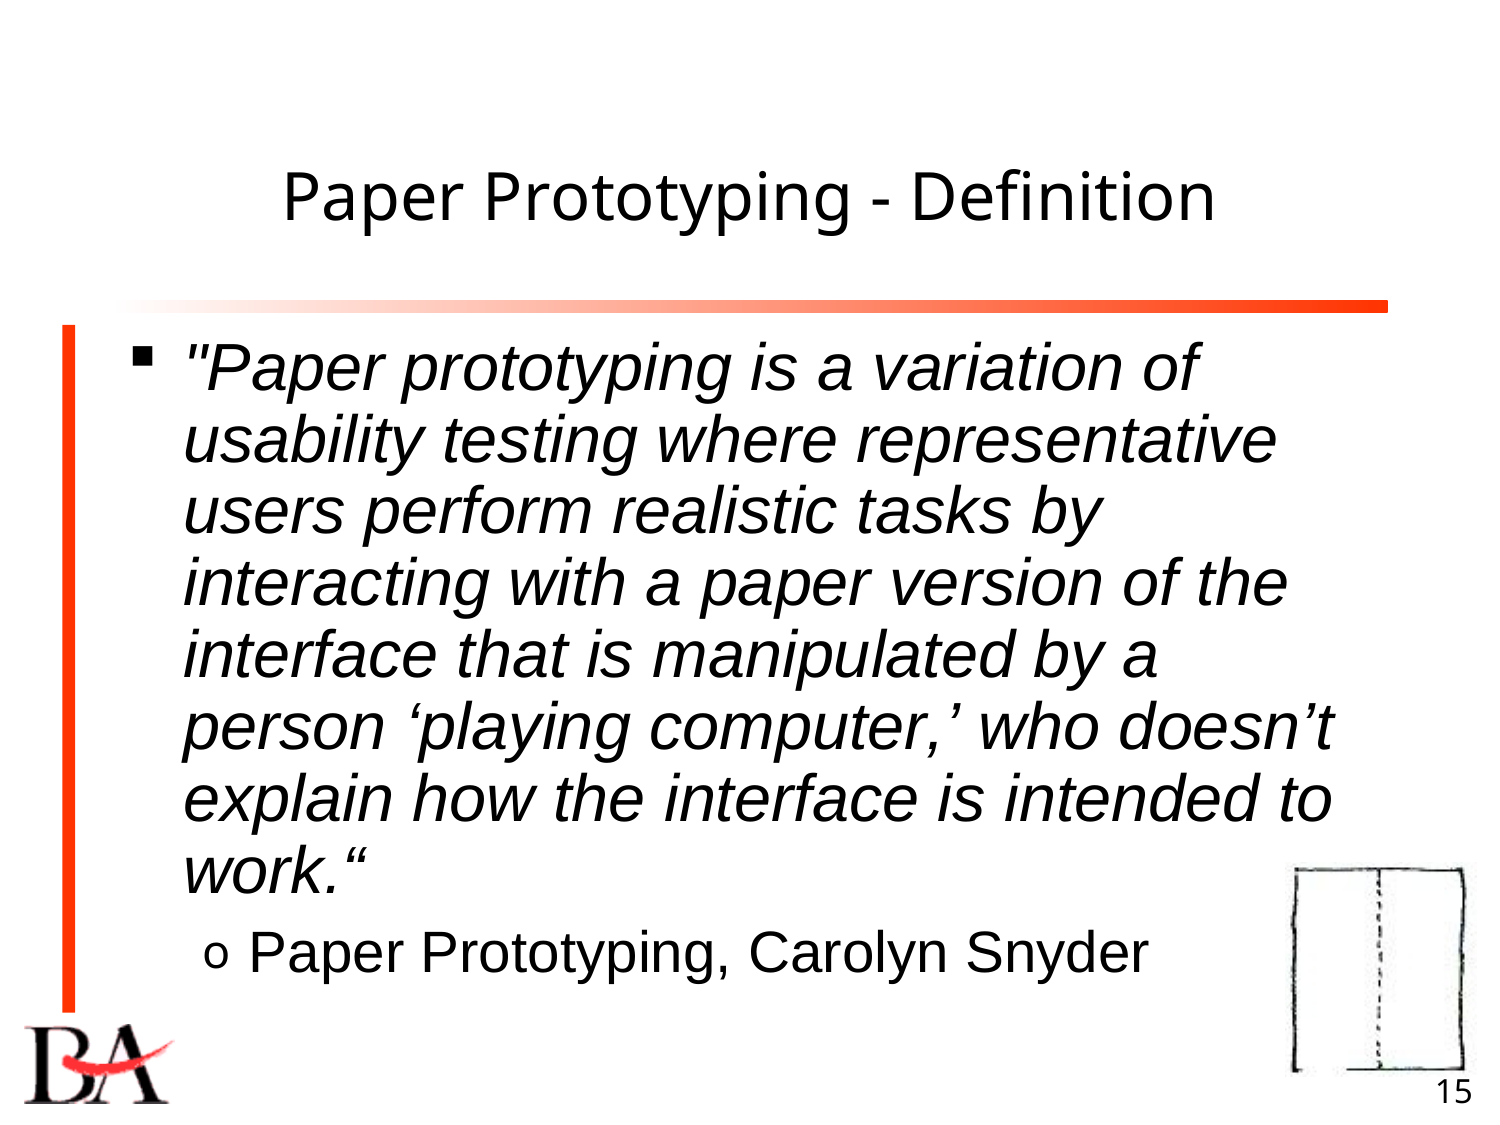

# Paper Prototyping - Definition
"Paper prototyping is a variation of usability testing where representative users perform realistic tasks by interacting with a paper version of the interface that is manipulated by a person ‘playing computer,’ who doesn’t explain how the interface is intended to work.“
Paper Prototyping, Carolyn Snyder